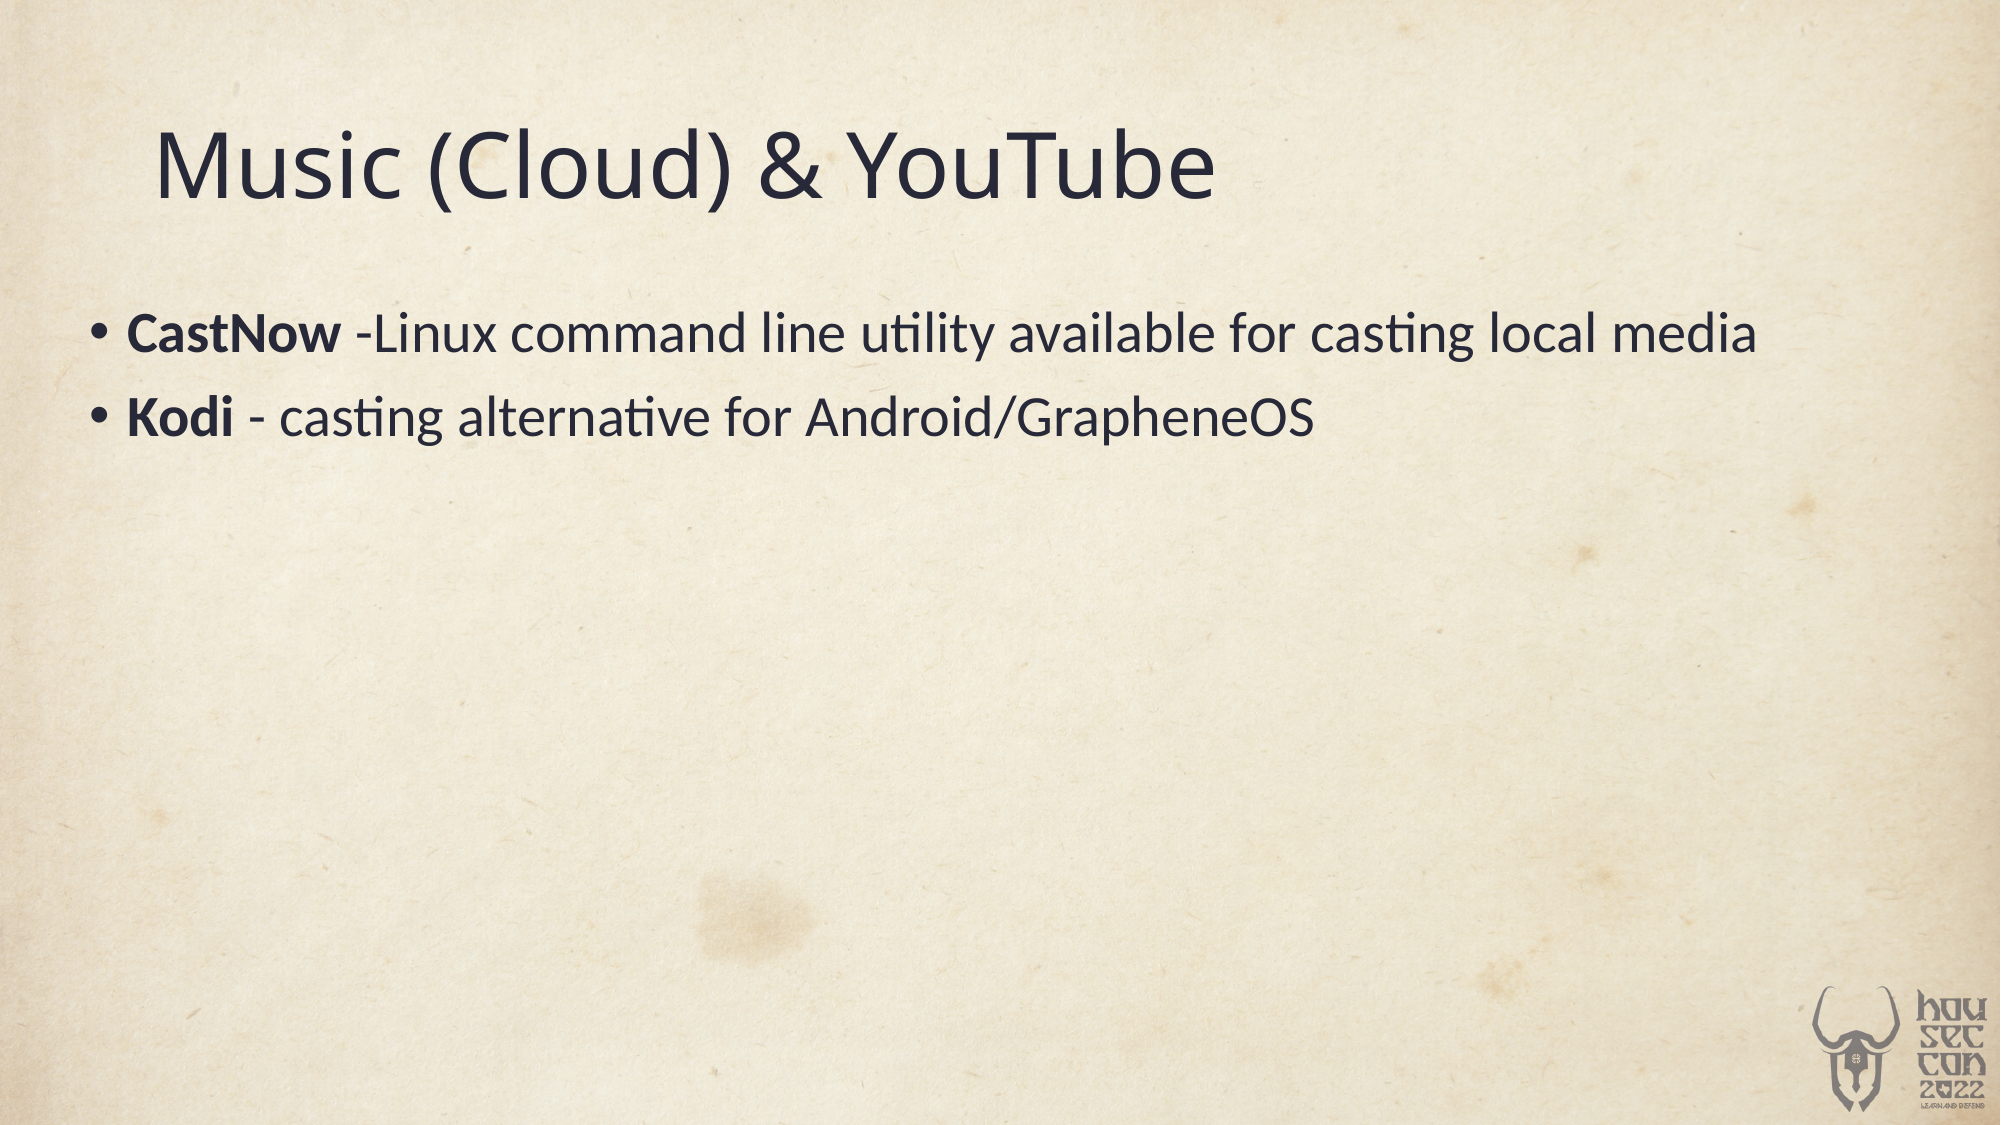

Music (Cloud) & YouTube
CastNow -Linux command line utility available for casting local media
Kodi - casting alternative for Android/GrapheneOS